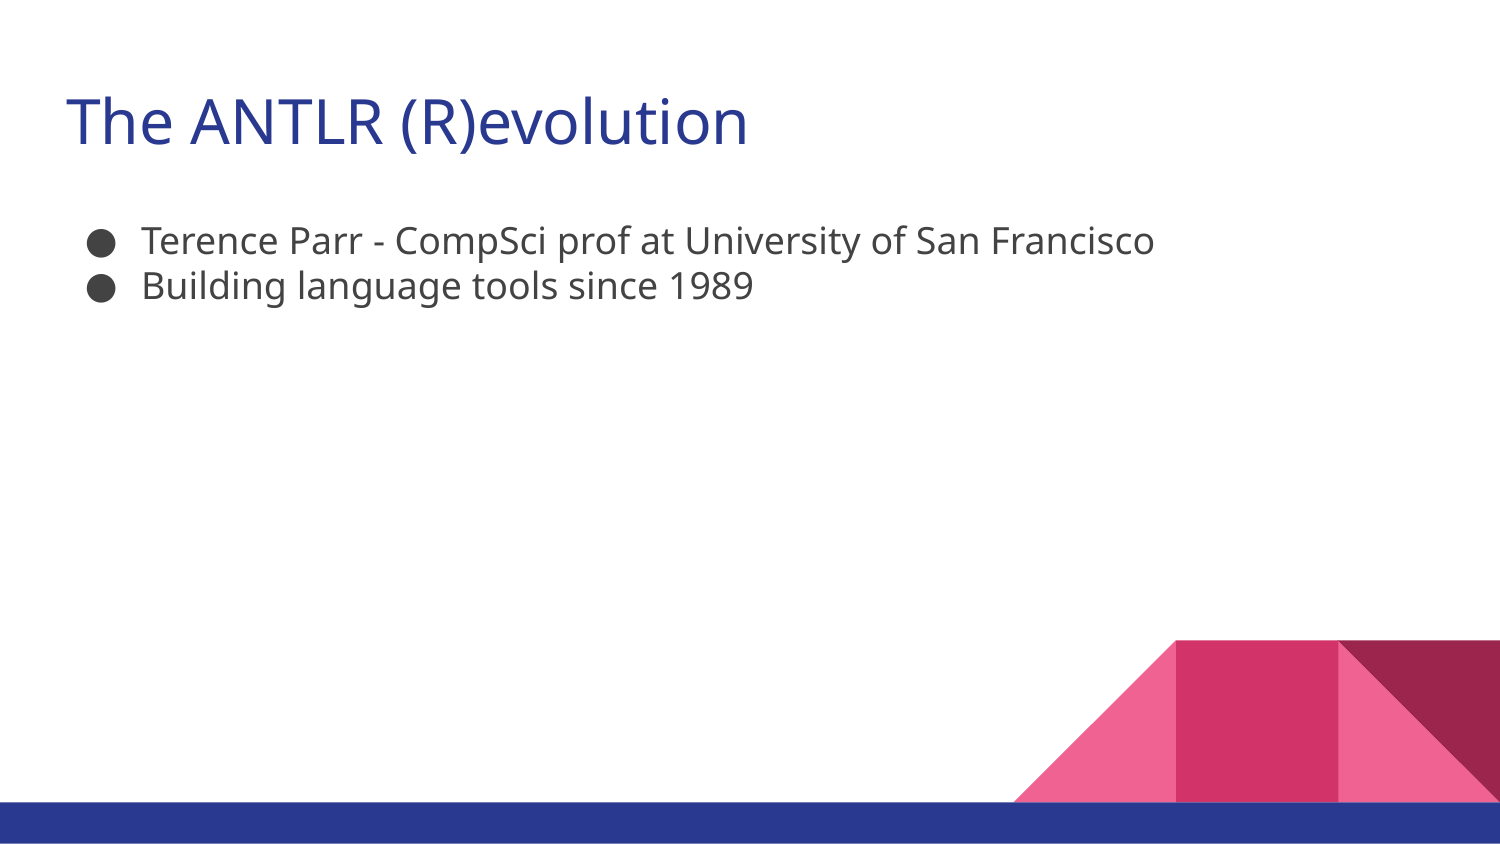

# The ANTLR (R)evolution
Terence Parr - CompSci prof at University of San Francisco
Building language tools since 1989